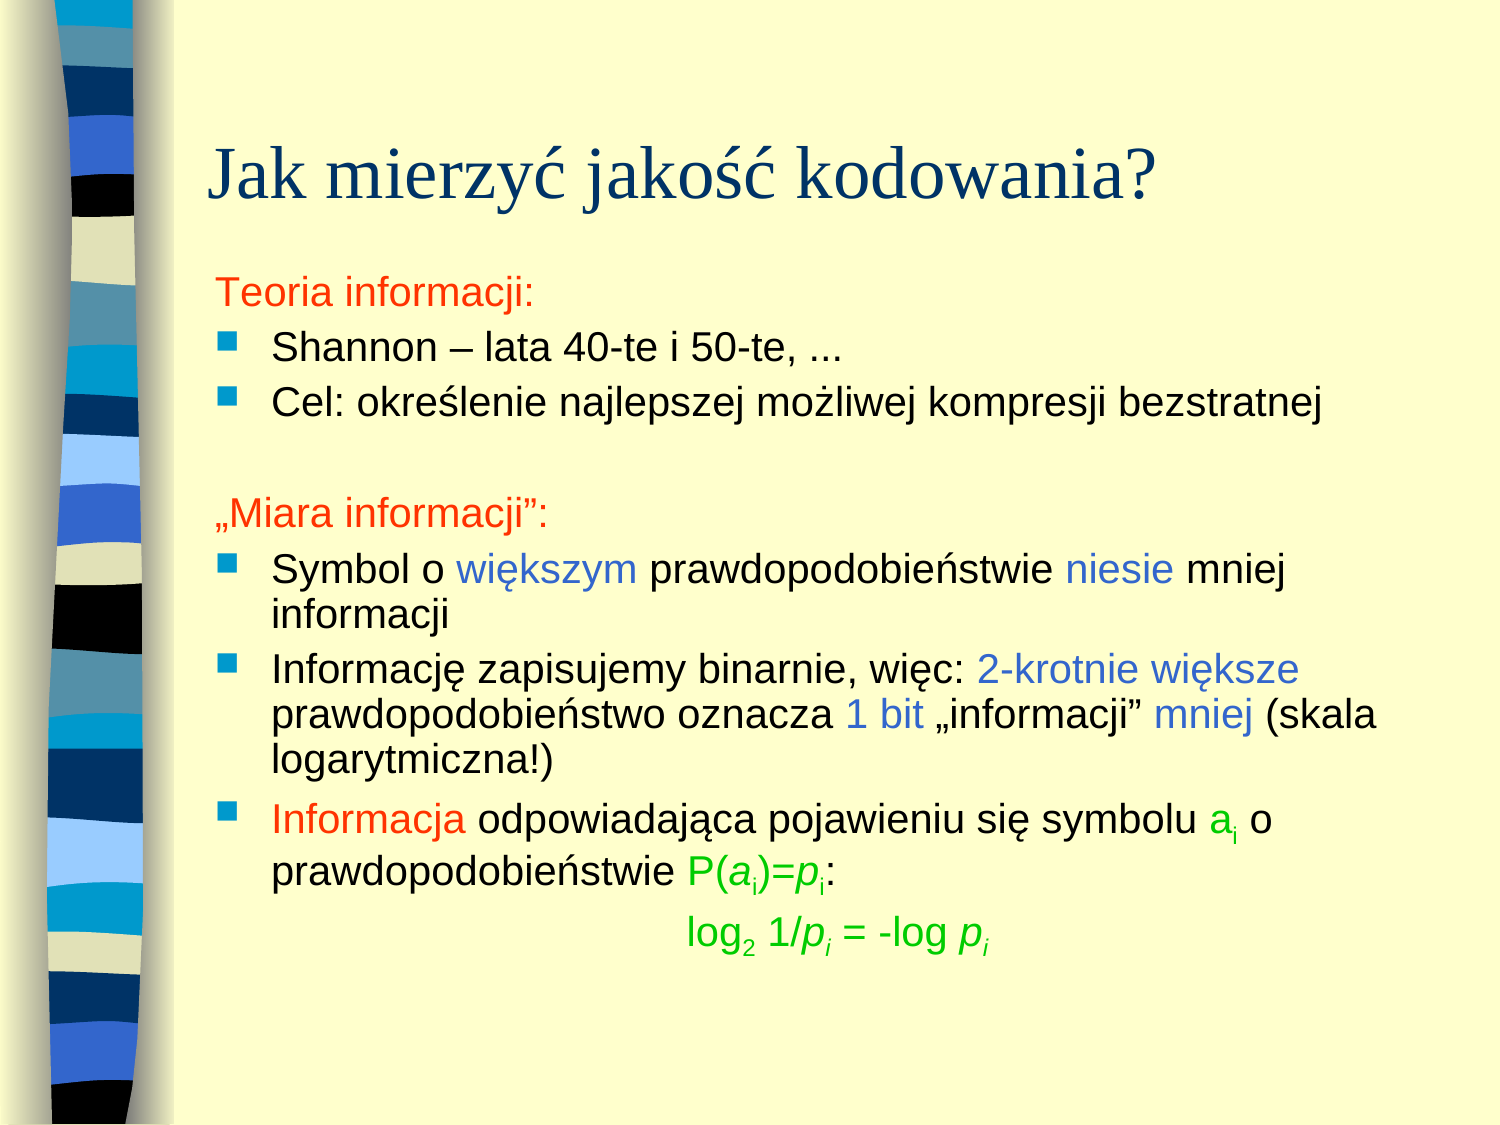

# Jak mierzyć jakość kodowania?
Teoria informacji:
Shannon – lata 40-te i 50-te, ...
Cel: określenie najlepszej możliwej kompresji bezstratnej
„Miara informacji”:
Symbol o większym prawdopodobieństwie niesie mniej informacji
Informację zapisujemy binarnie, więc: 2-krotnie większe prawdopodobieństwo oznacza 1 bit „informacji” mniej (skala logarytmiczna!)
Informacja odpowiadająca pojawieniu się symbolu ai o prawdopodobieństwie P(ai)=pi:
log2 1/pi = -log pi